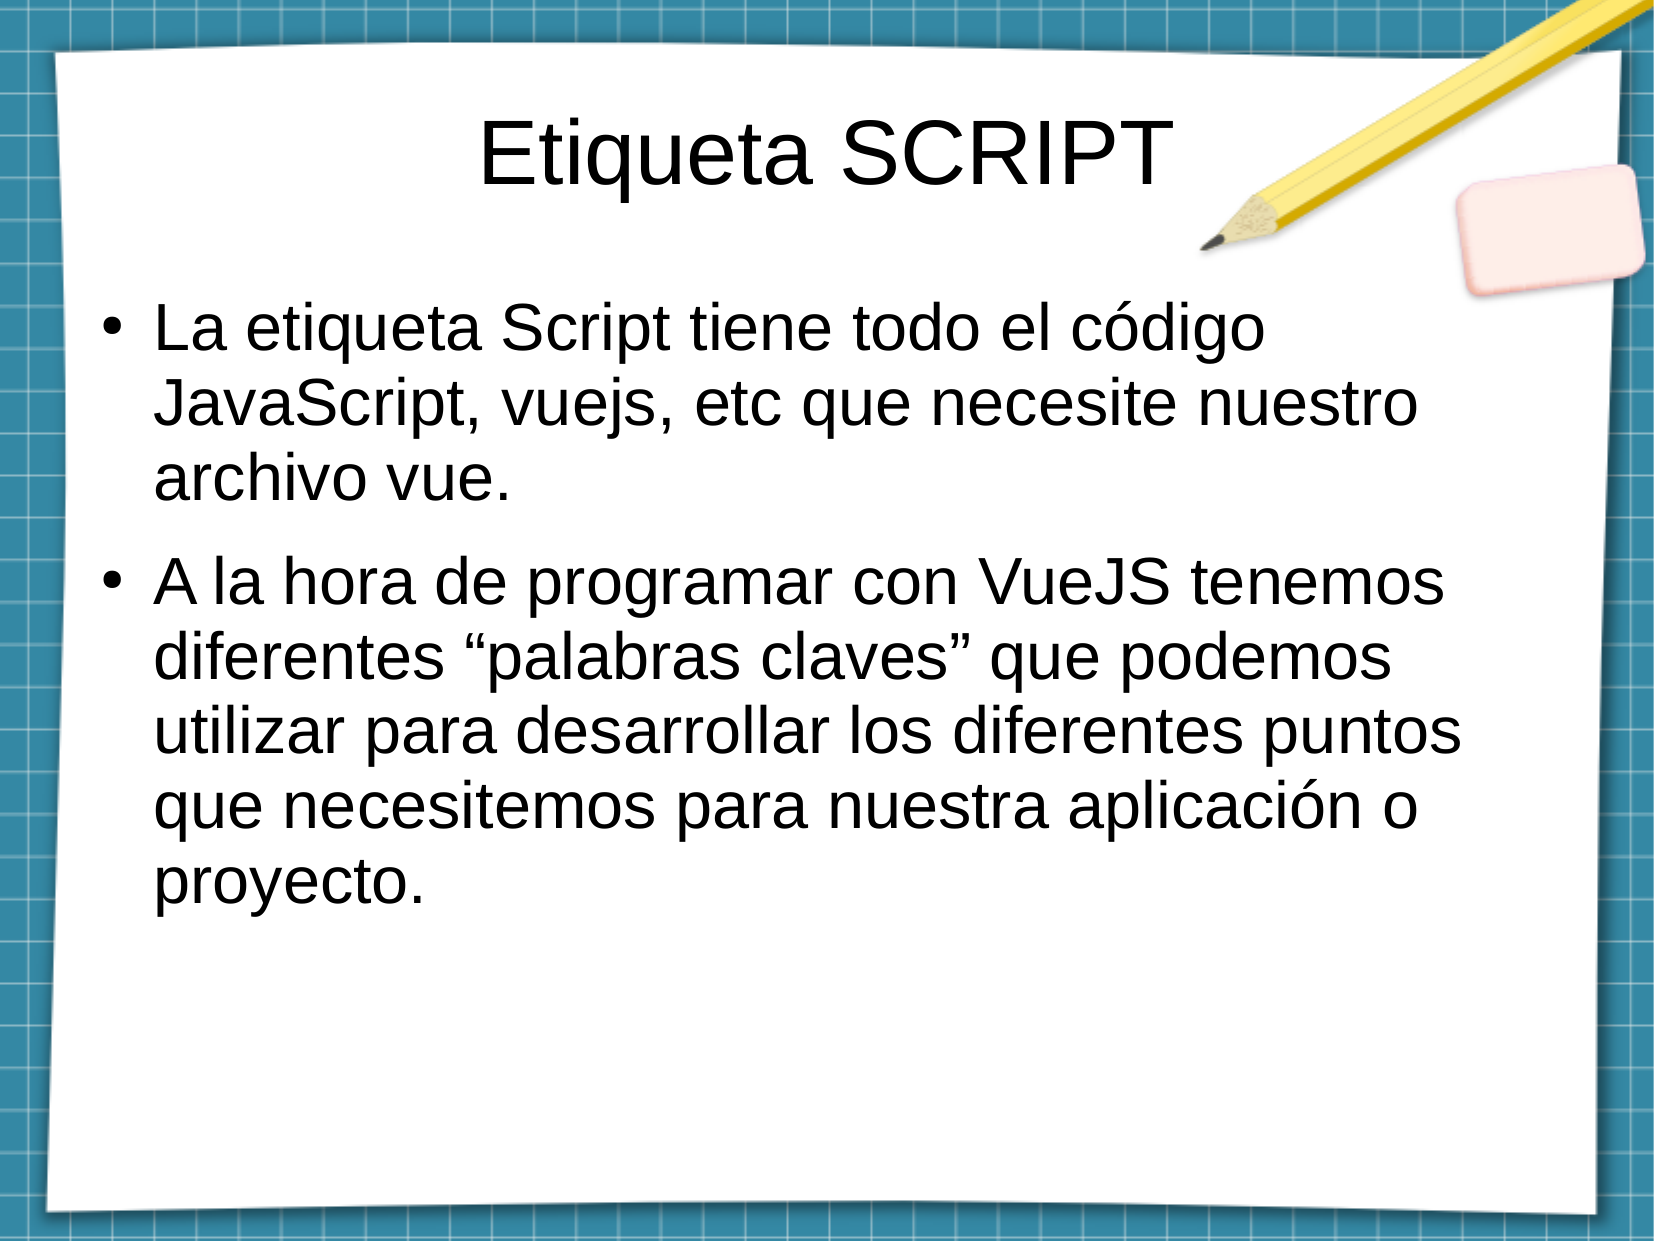

# Etiqueta SCRIPT
La etiqueta Script tiene todo el código JavaScript, vuejs, etc que necesite nuestro archivo vue.
A la hora de programar con VueJS tenemos diferentes “palabras claves” que podemos utilizar para desarrollar los diferentes puntos que necesitemos para nuestra aplicación o proyecto.